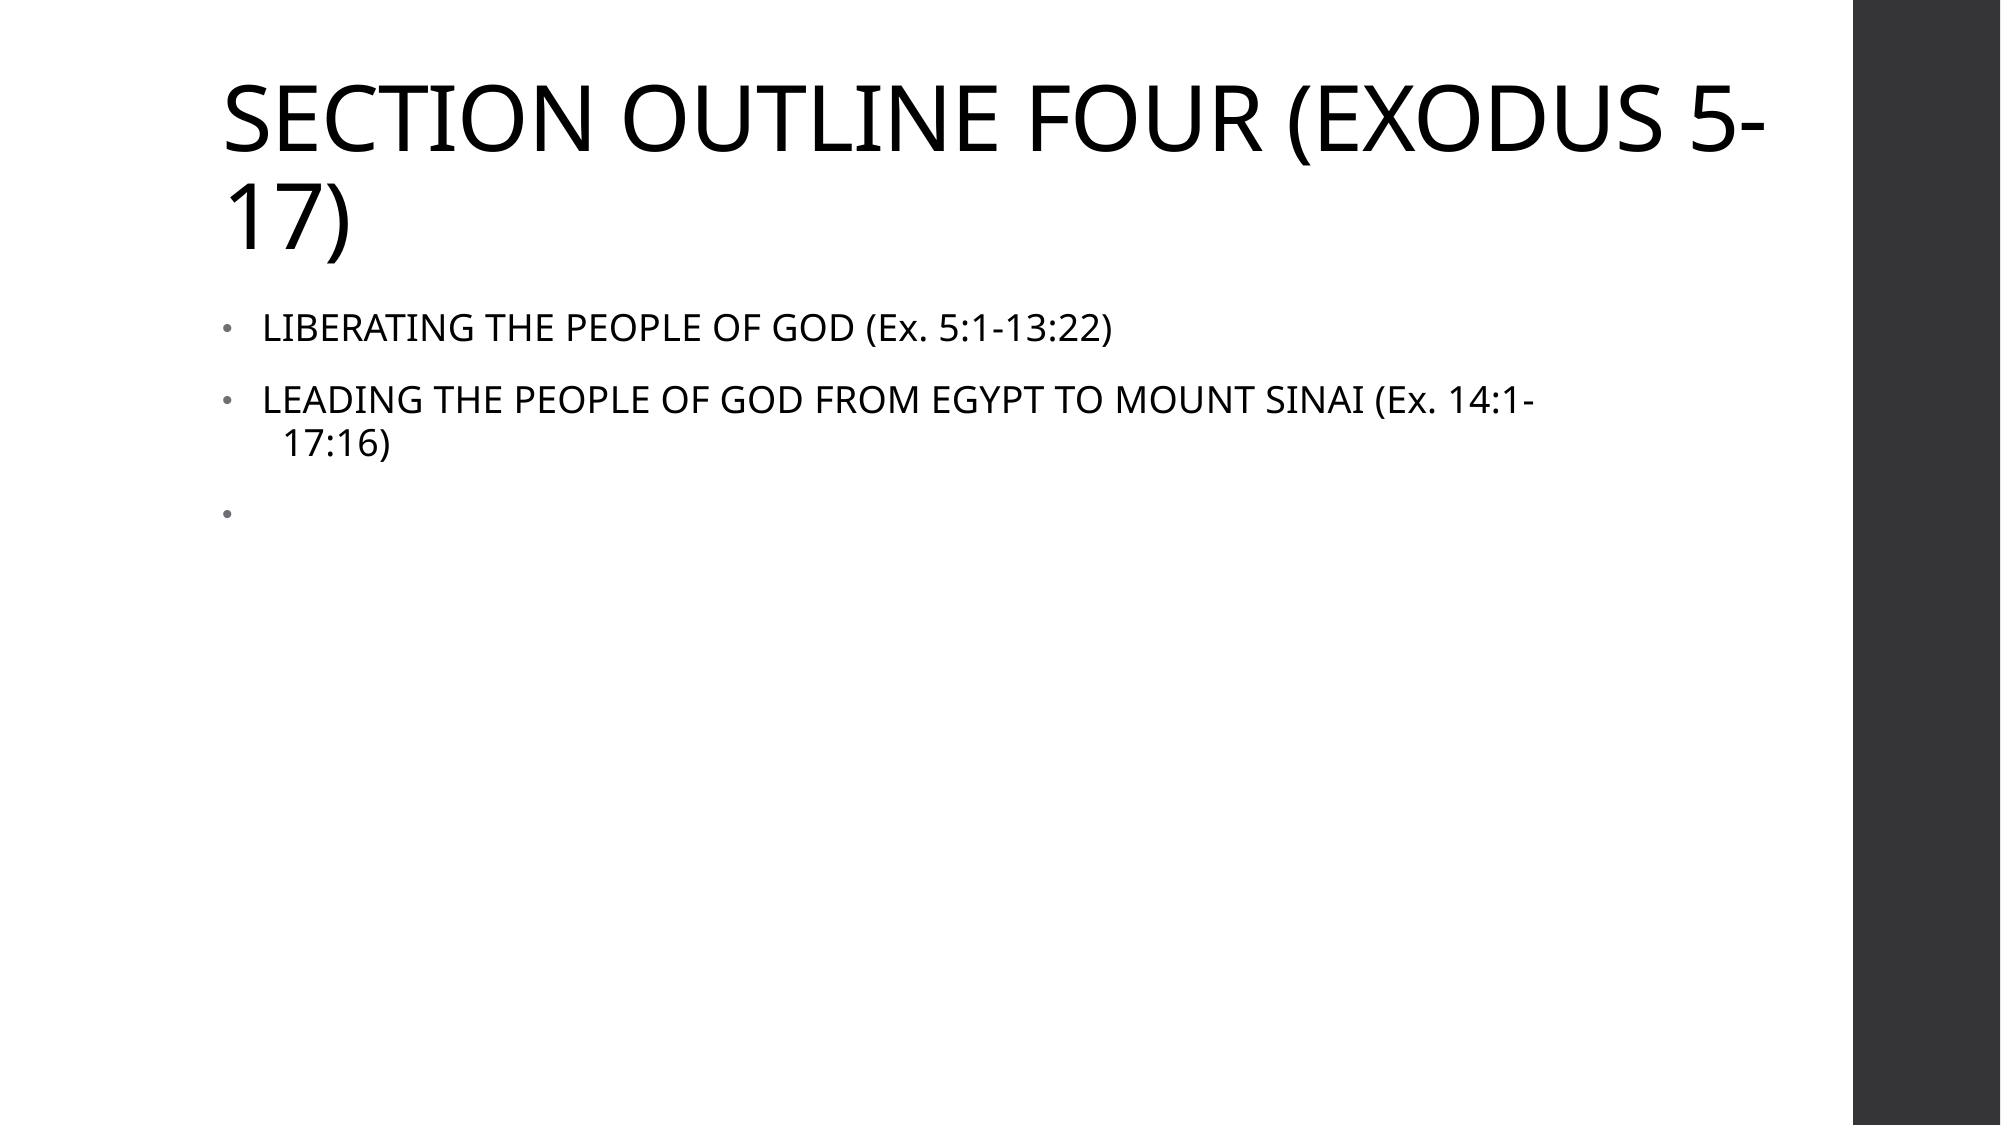

# SECTION OUTLINE FOUR (EXODUS 5-17)
 LIBERATING THE PEOPLE OF GOD (Ex. 5:1-13:22)
 LEADING THE PEOPLE OF GOD FROM EGYPT TO MOUNT SINAI (Ex. 14:1-17:16)